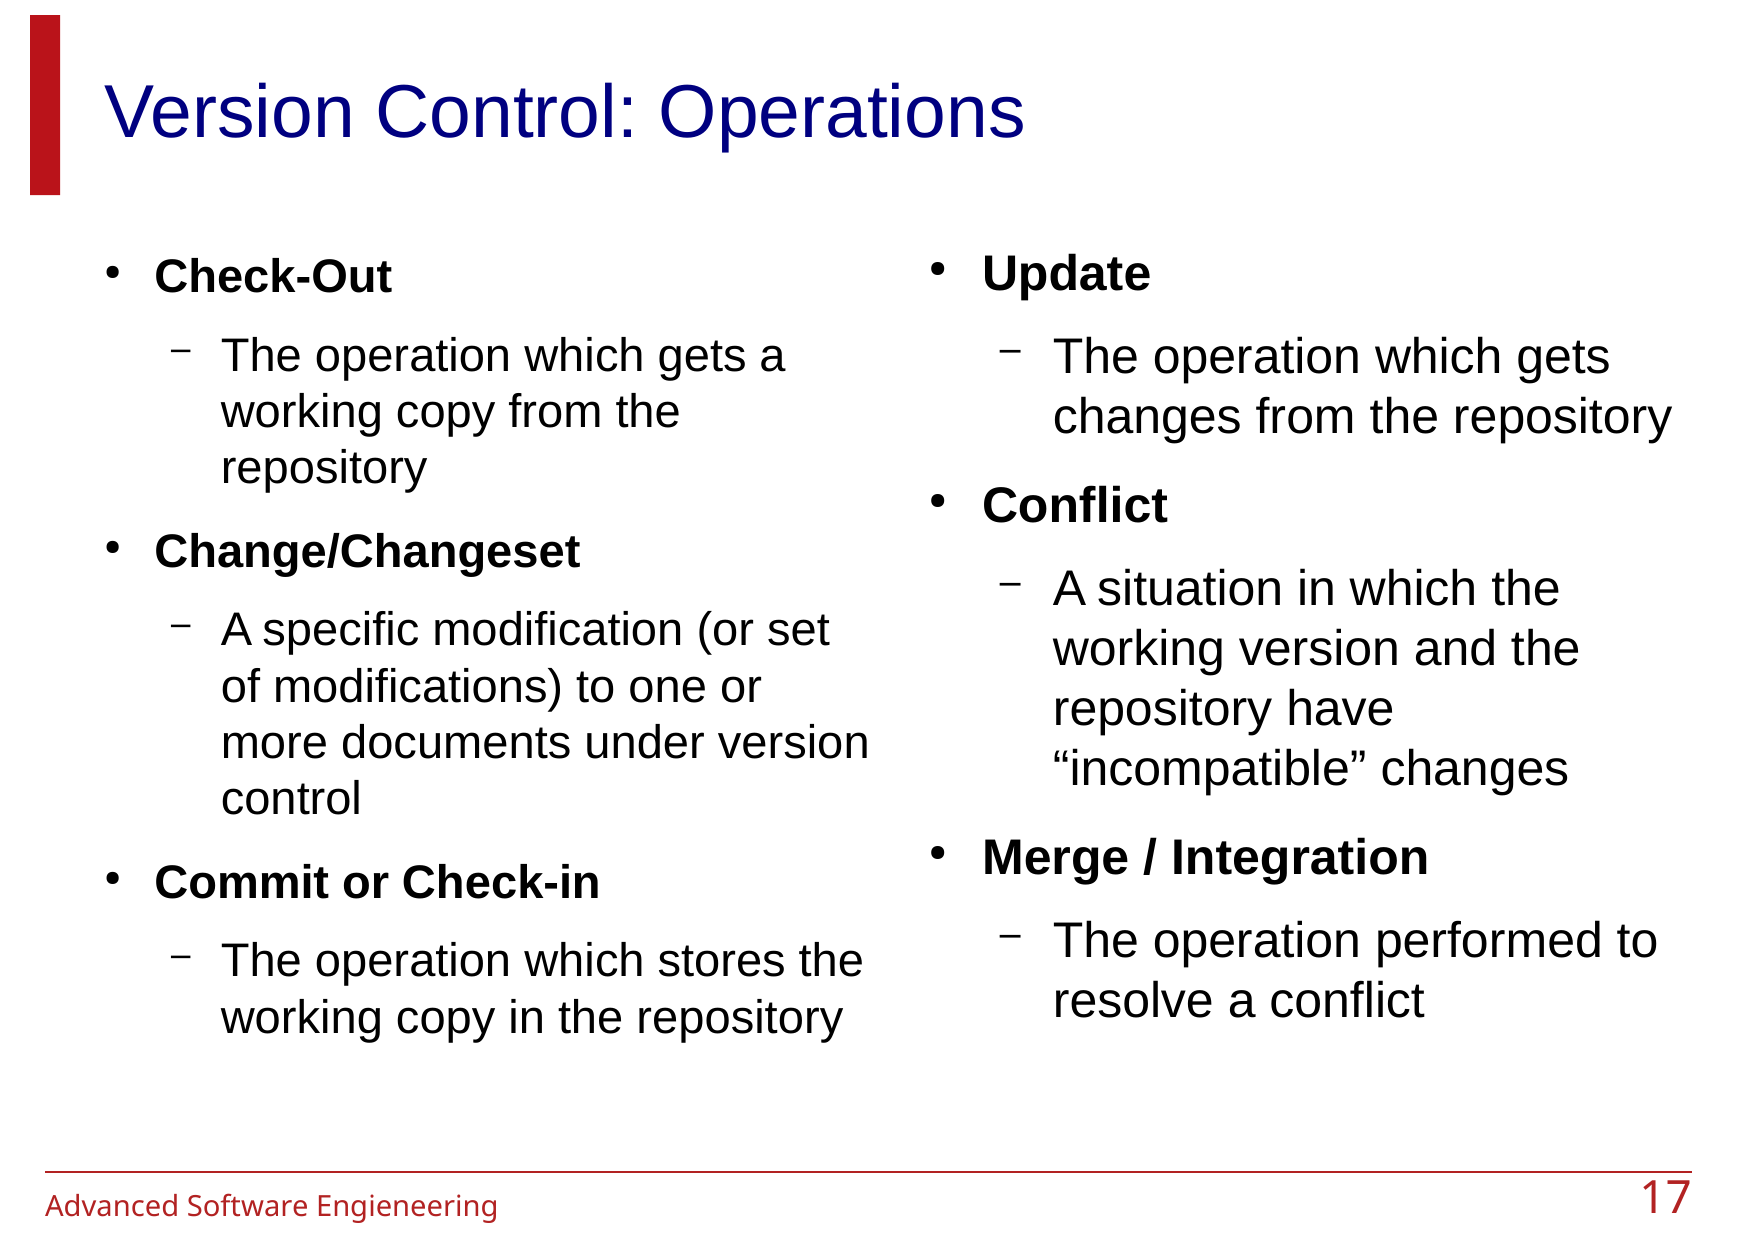

# Version Control: Operations
Update
The operation which gets changes from the repository
Conflict
A situation in which the working version and the repository have “incompatible” changes
Merge / Integration
The operation performed to resolve a conflict
Check-Out
The operation which gets a working copy from the repository
Change/Changeset
A specific modification (or set of modifications) to one or more documents under version control
Commit or Check-in
The operation which stores the working copy in the repository
17
Advanced Software Engieneering